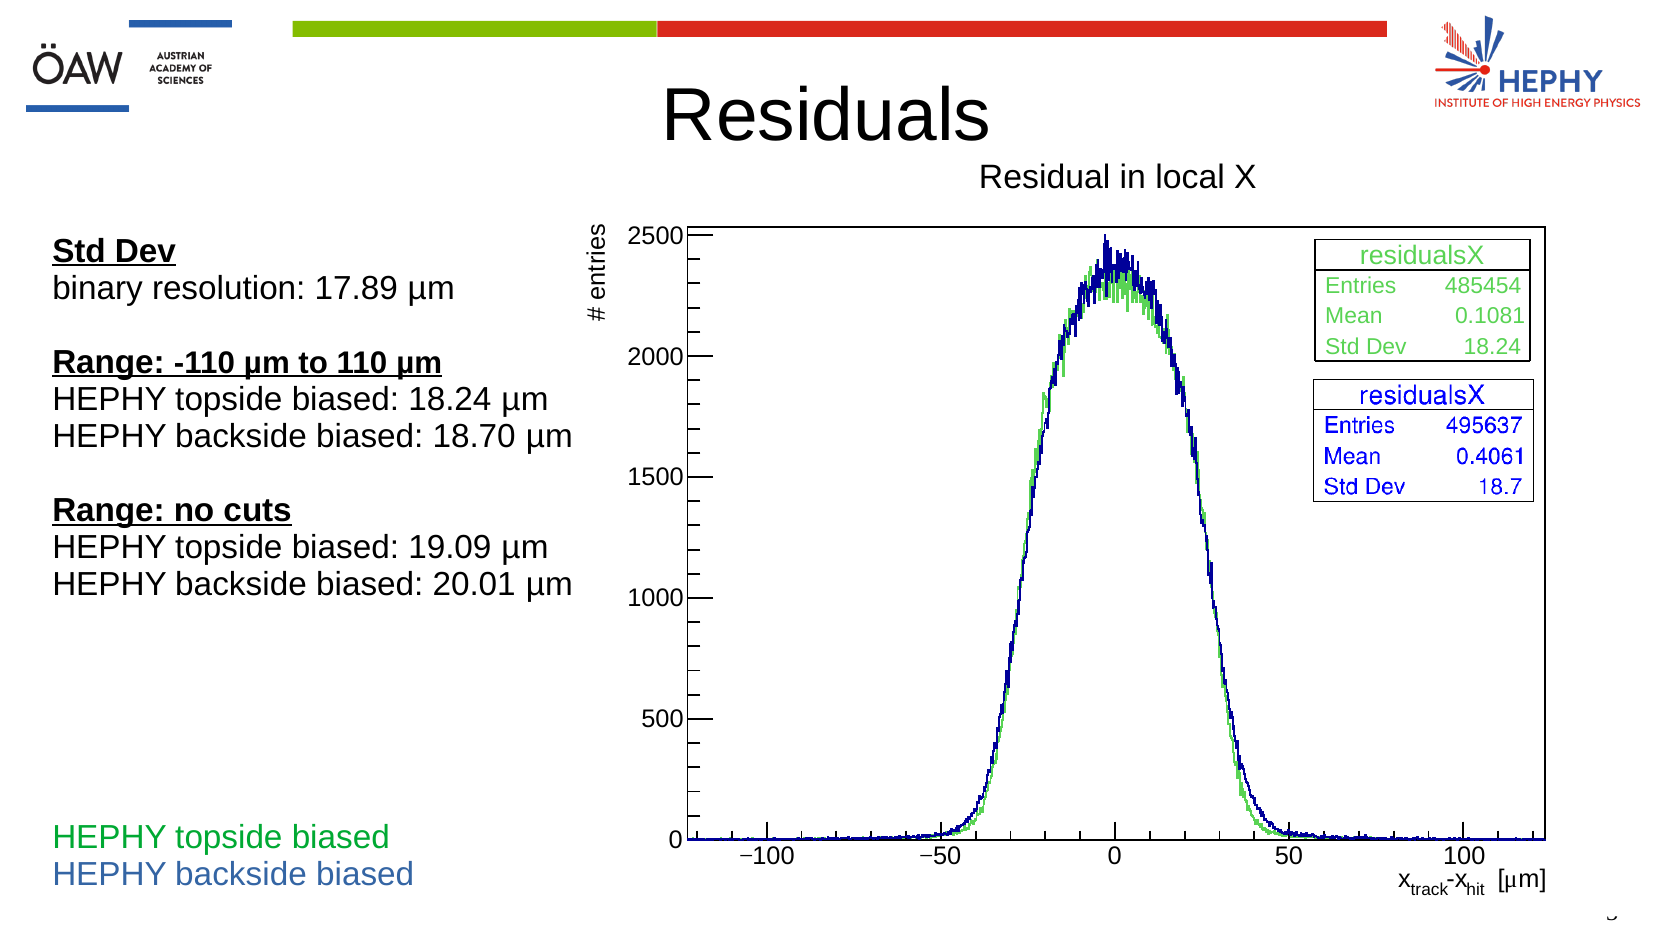

# Residuals
Std Dev
binary resolution: 17.89 µm
Range: -110 µm to 110 µm
HEPHY topside biased: 18.24 µm
HEPHY backside biased: 18.70 µm
Range: no cuts
HEPHY topside biased: 19.09 µm
HEPHY backside biased: 20.01 µm
HEPHY topside biased
HEPHY backside biased